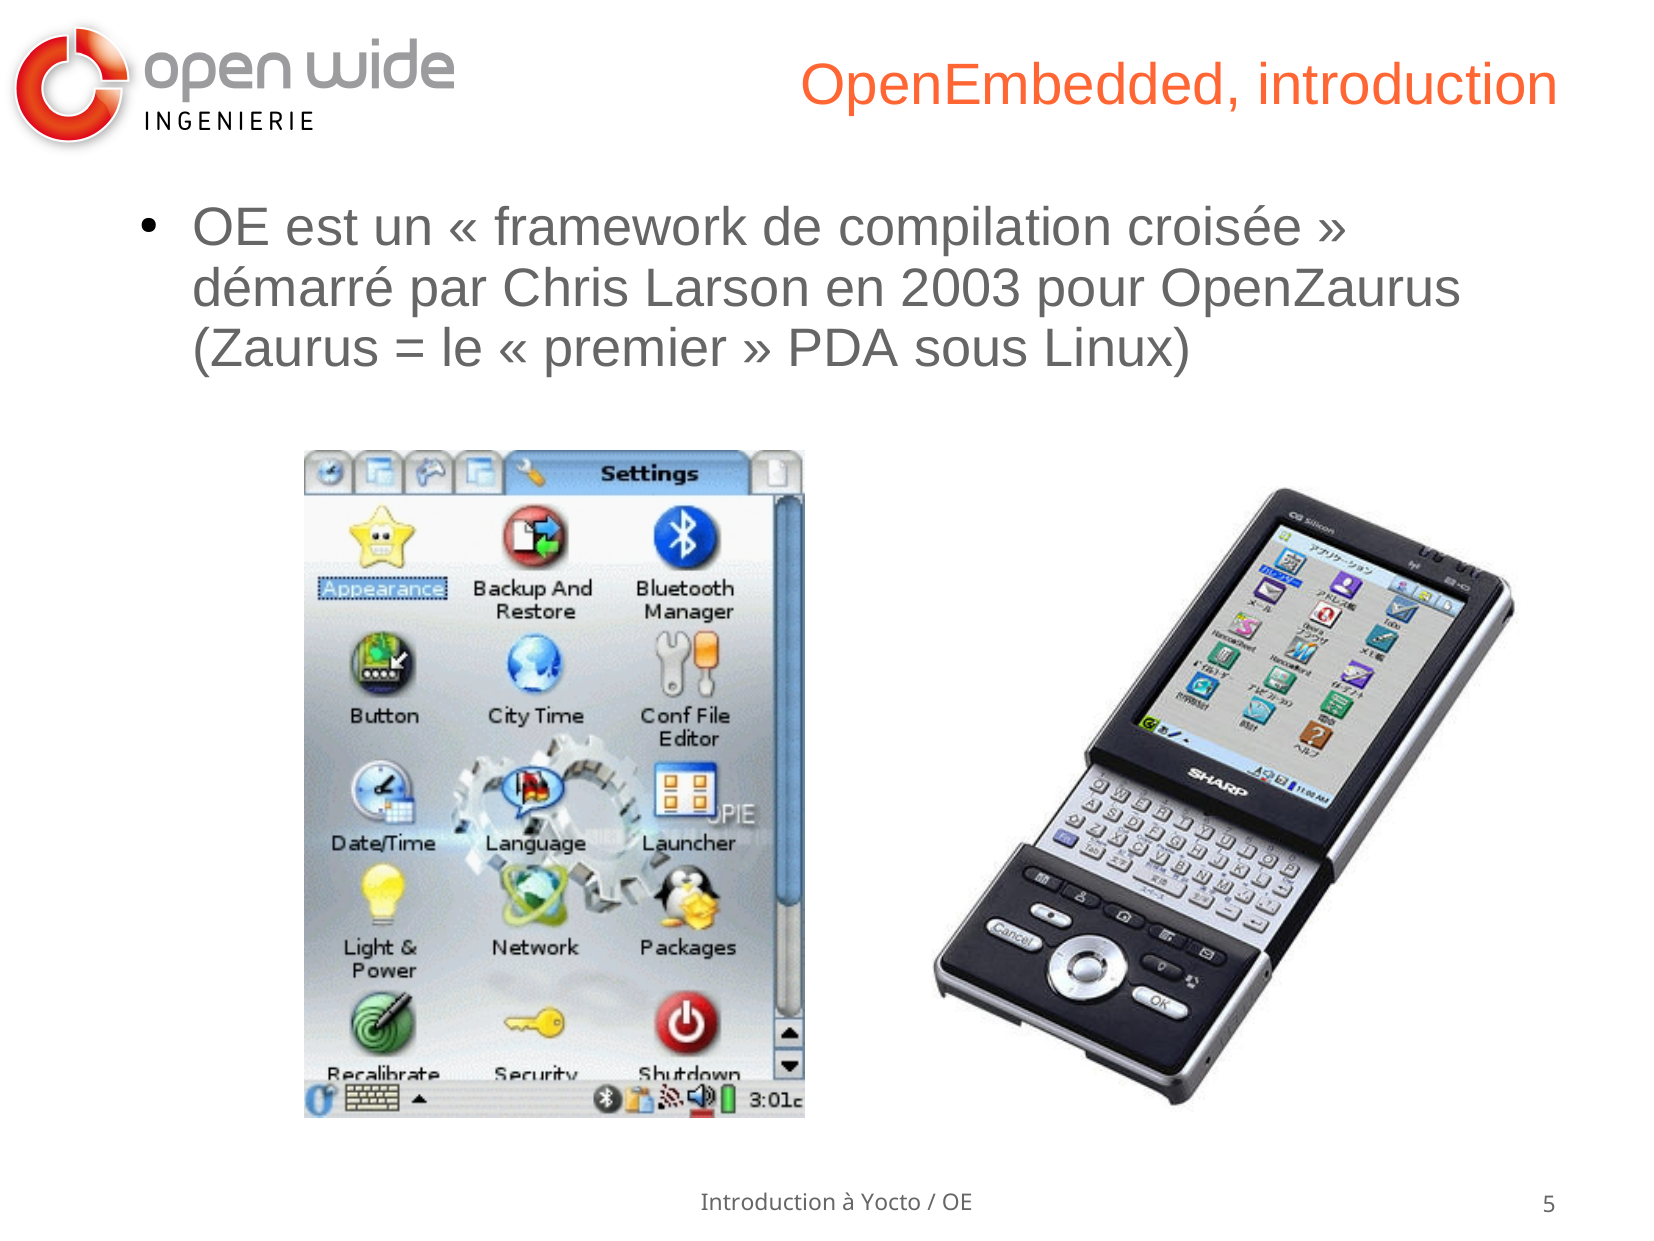

# OpenEmbedded, introduction
OE est un « framework de compilation croisée » démarré par Chris Larson en 2003 pour OpenZaurus (Zaurus = le « premier » PDA sous Linux)